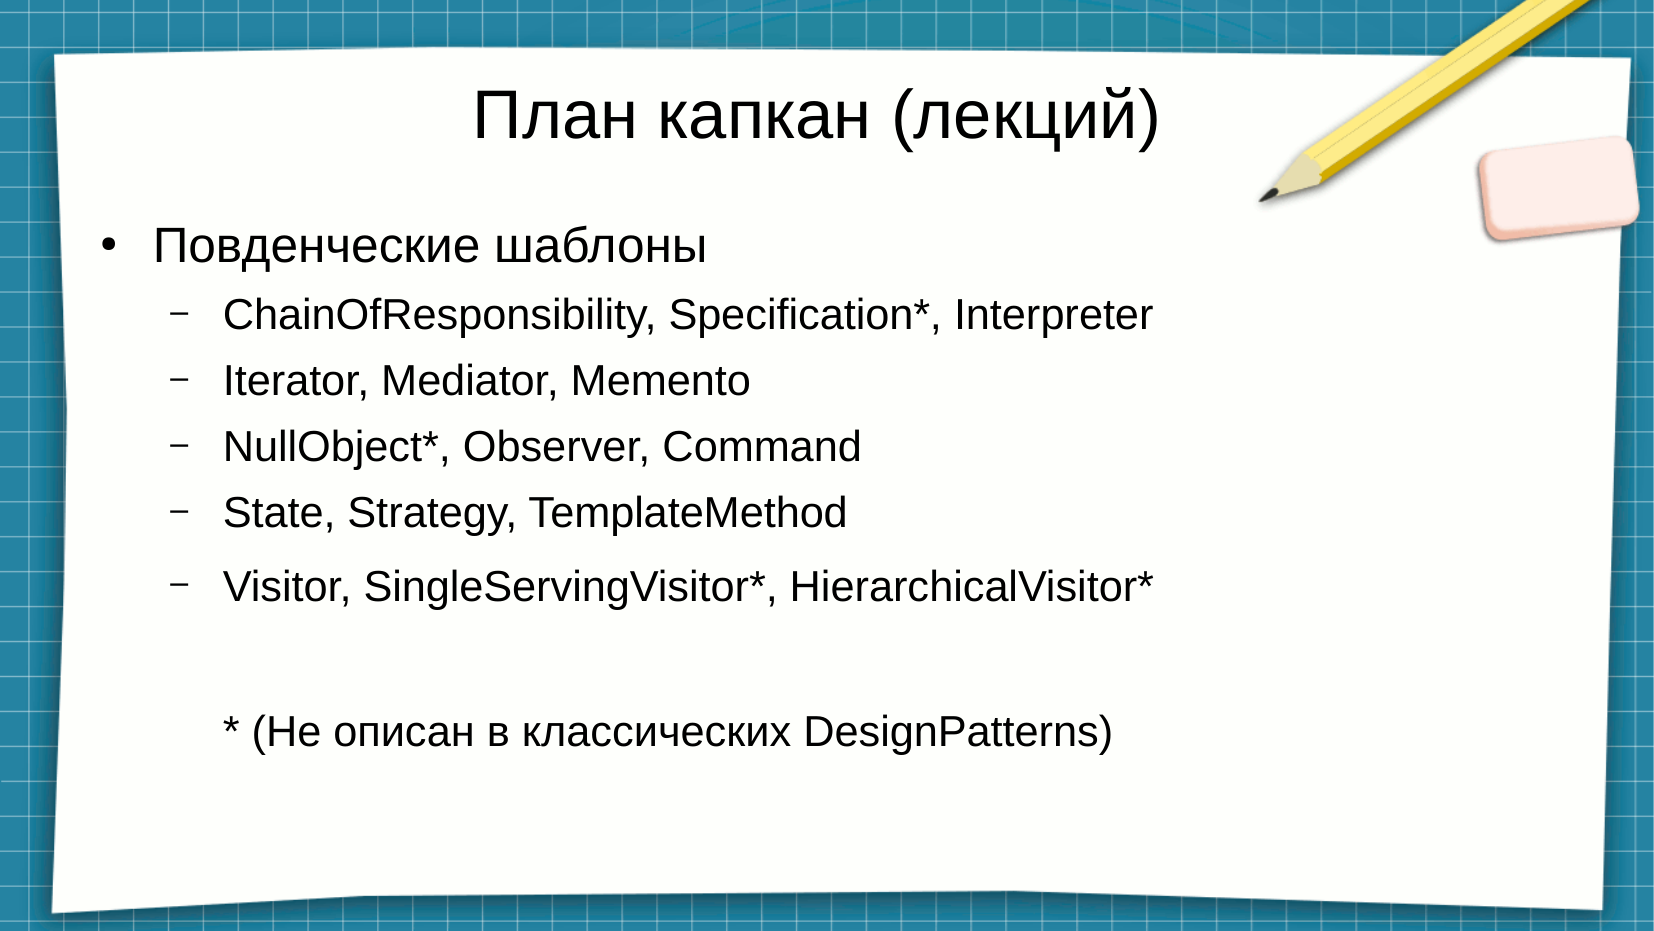

# План капкан (лекций)
Повденческие шаблоны
ChainOfResponsibility, Specification*, Interpreter
Iterator, Mediator, Memento
NullObject*, Observer, Command
State, Strategy, TemplateMethod
Visitor, SingleServingVisitor*, HierarchicalVisitor*
* (Не описан в классических DesignPatterns)